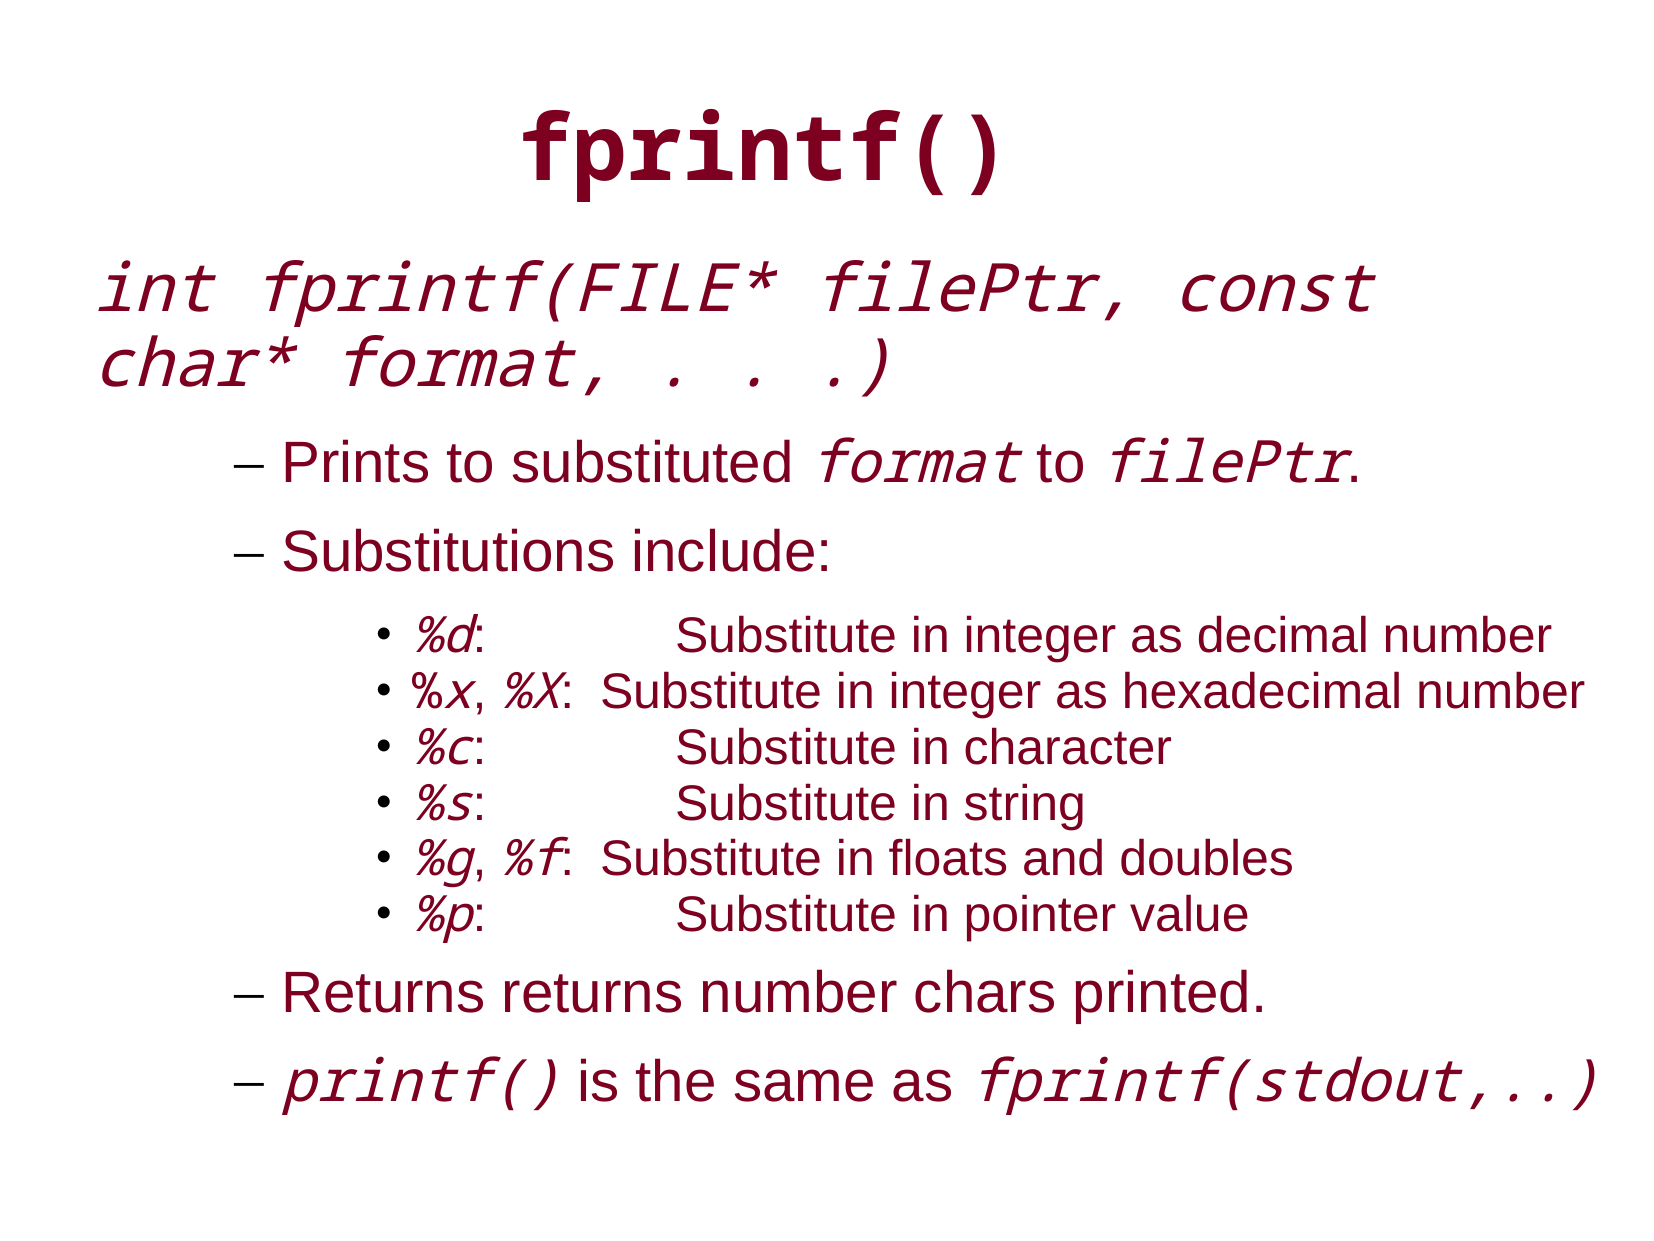

# fprintf()
int fprintf(FILE* filePtr, const char* format, . . .)
Prints to substituted format to filePtr.
Substitutions include:
%d:			Substitute in integer as decimal number
%x, %X:	Substitute in integer as hexadecimal number
%c:			Substitute in character
%s:			Substitute in string
%g, %f:	Substitute in floats and doubles
%p:			Substitute in pointer value
Returns returns number chars printed.
printf() is the same as fprintf(stdout,..)